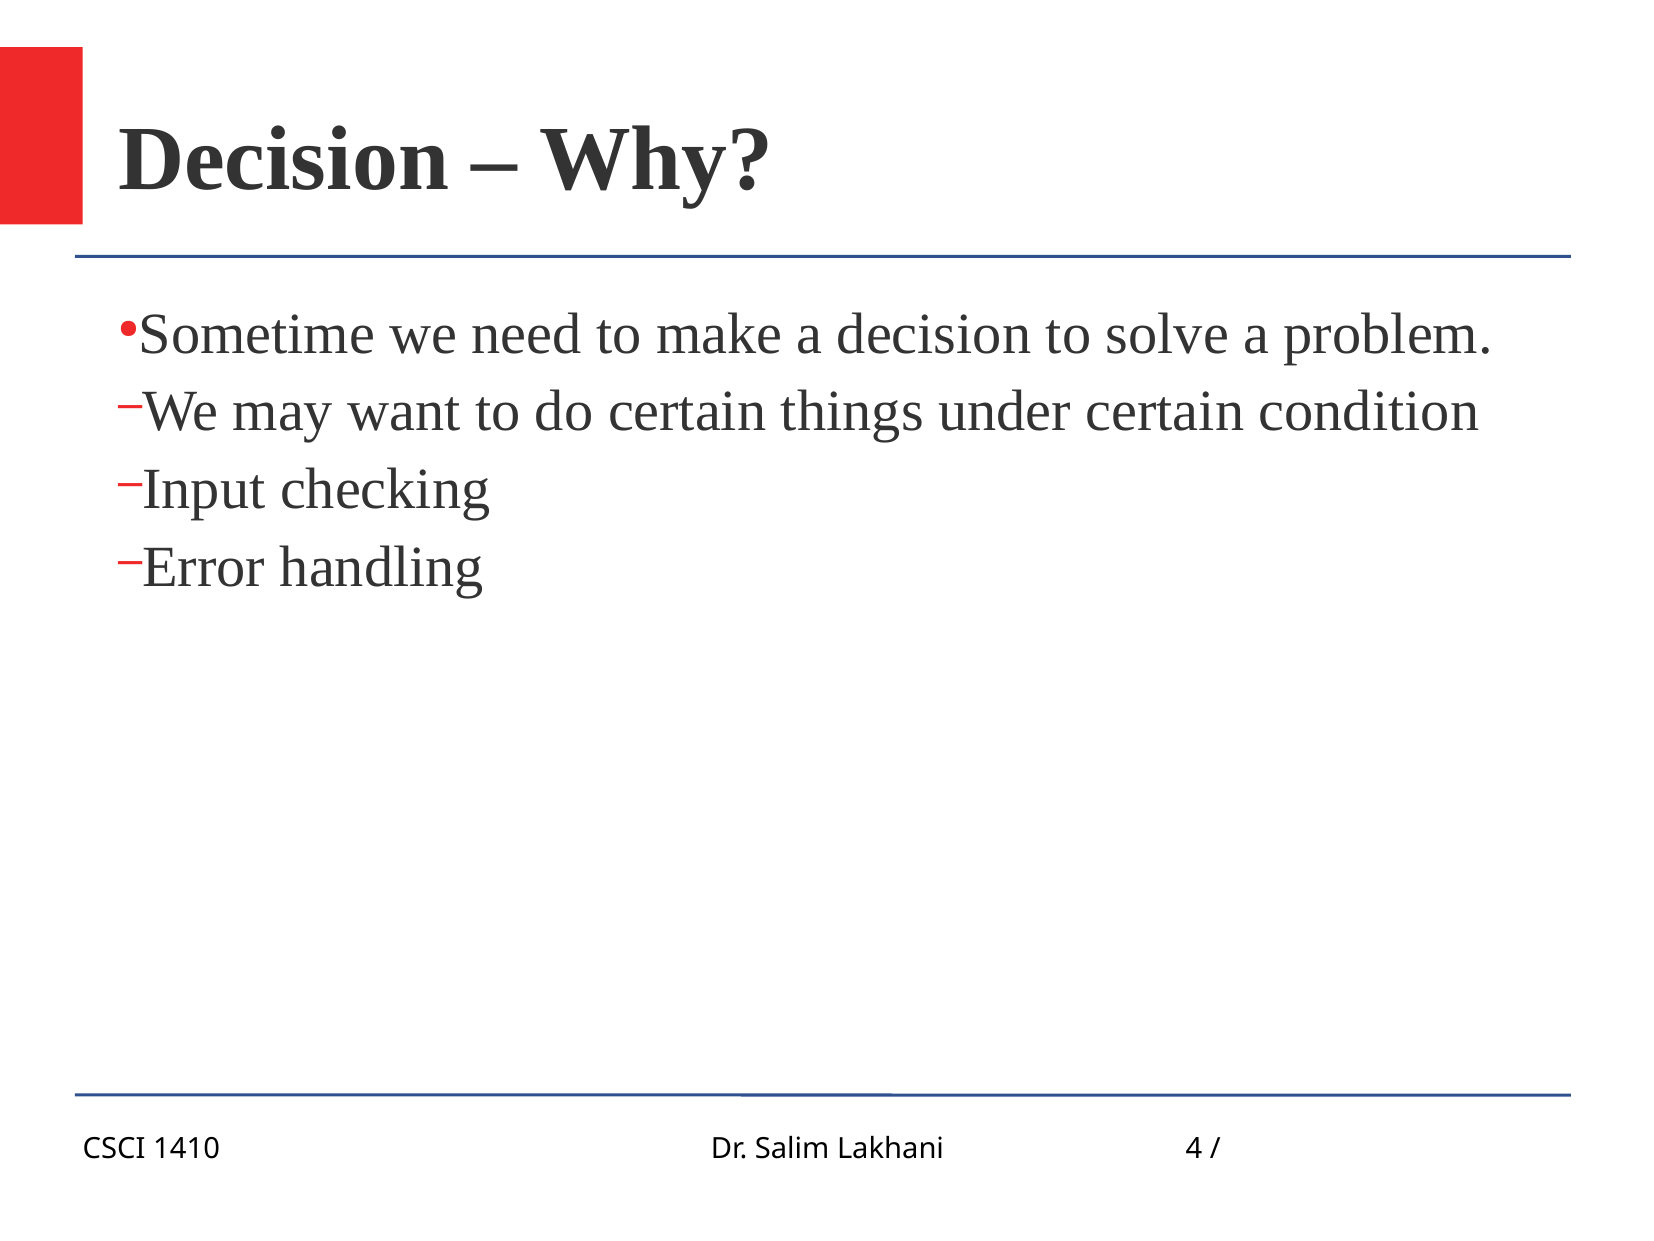

# Decision – Why?
Sometime we need to make a decision to solve a problem.
We may want to do certain things under certain condition
Input checking
Error handling
CSCI 1410
Dr. Salim Lakhani